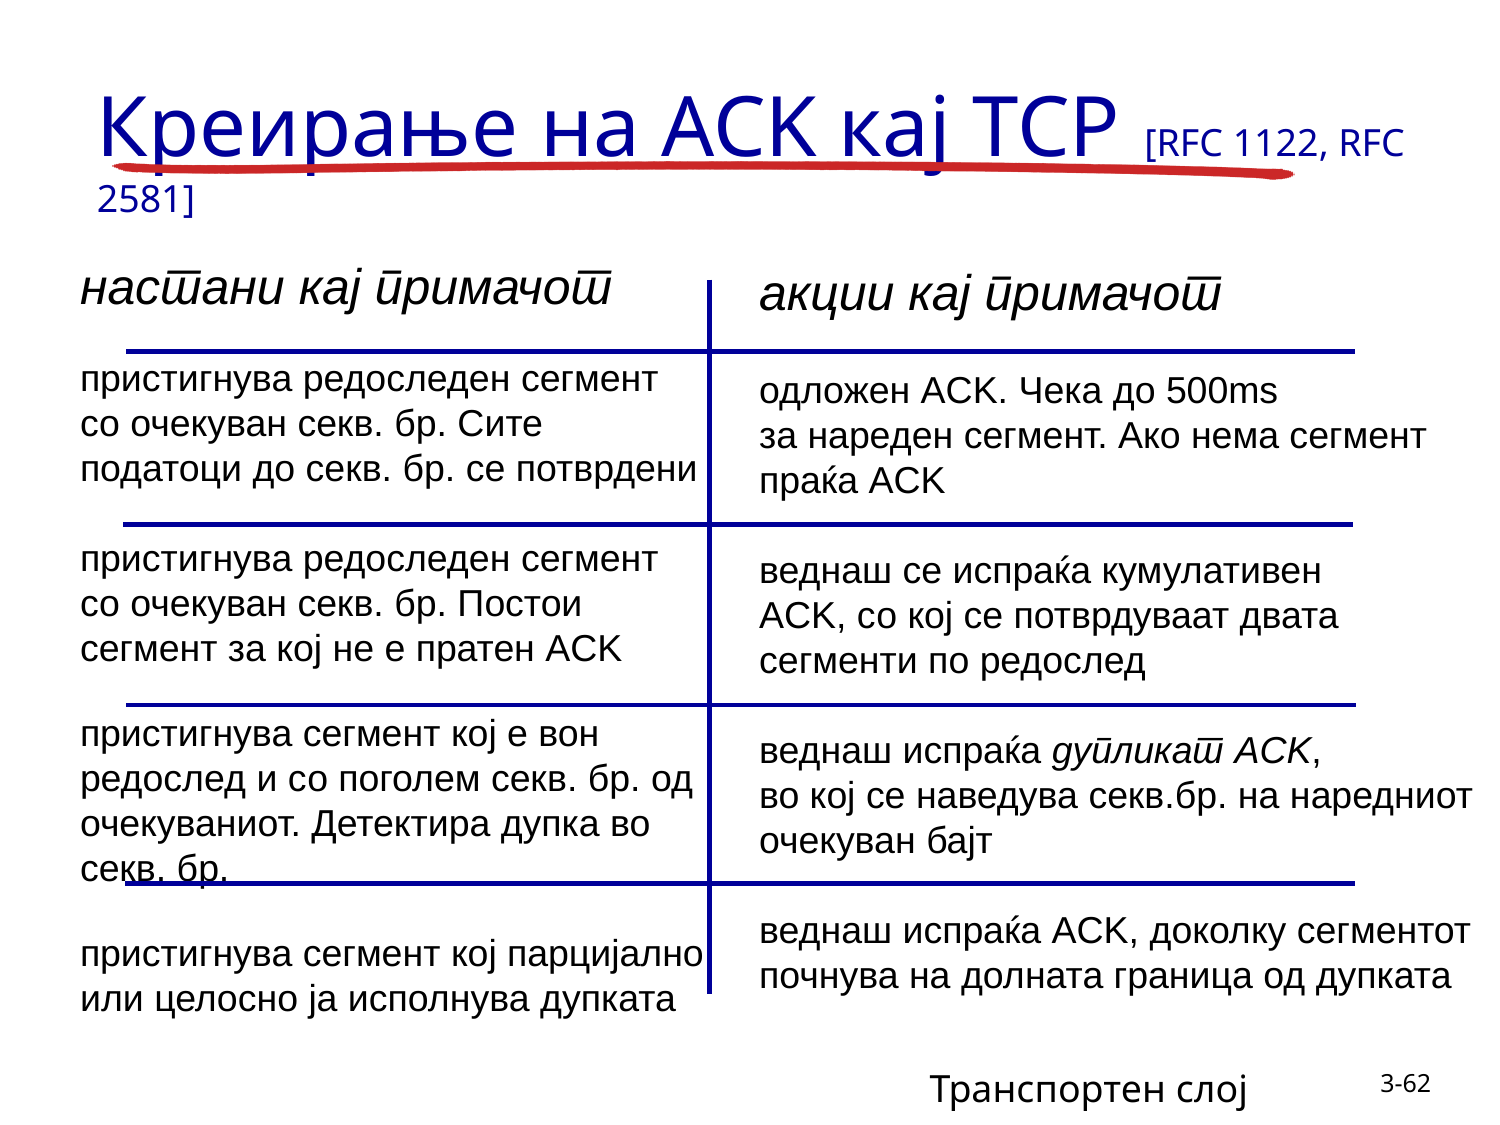

# Креирање на ACK кај TCP [RFC 1122, RFC 2581]
настани кај примачот
пристигнува редоследен сегмент
со очекуван секв. бр. Сите
податоци до секв. бр. се потврдени
пристигнува редоследен сегмент
со очекуван секв. бр. Постои
сегмент за кој не е пратен ACK
пристигнува сегмент кој е вон
редослед и со поголем секв. бр. од
очекуваниот. Детектира дупка во
секв. бр.
пристигнува сегмент кој парцијално
или целосно ја исполнува дупката
акции кај примачот
одложен ACK. Чека до 500ms
за нареден сегмент. Ако нема сегмент
праќа ACK
веднаш се испраќа кумулативен
ACK, со кој се потврдуваат двата
сегменти по редослед
веднаш испраќа дупликат ACK,
во кој се наведува секв.бр. на наредниот
очекуван бајт
веднаш испраќа ACK, доколку сегментот
почнува на долната граница од дупката
Транспортен слој